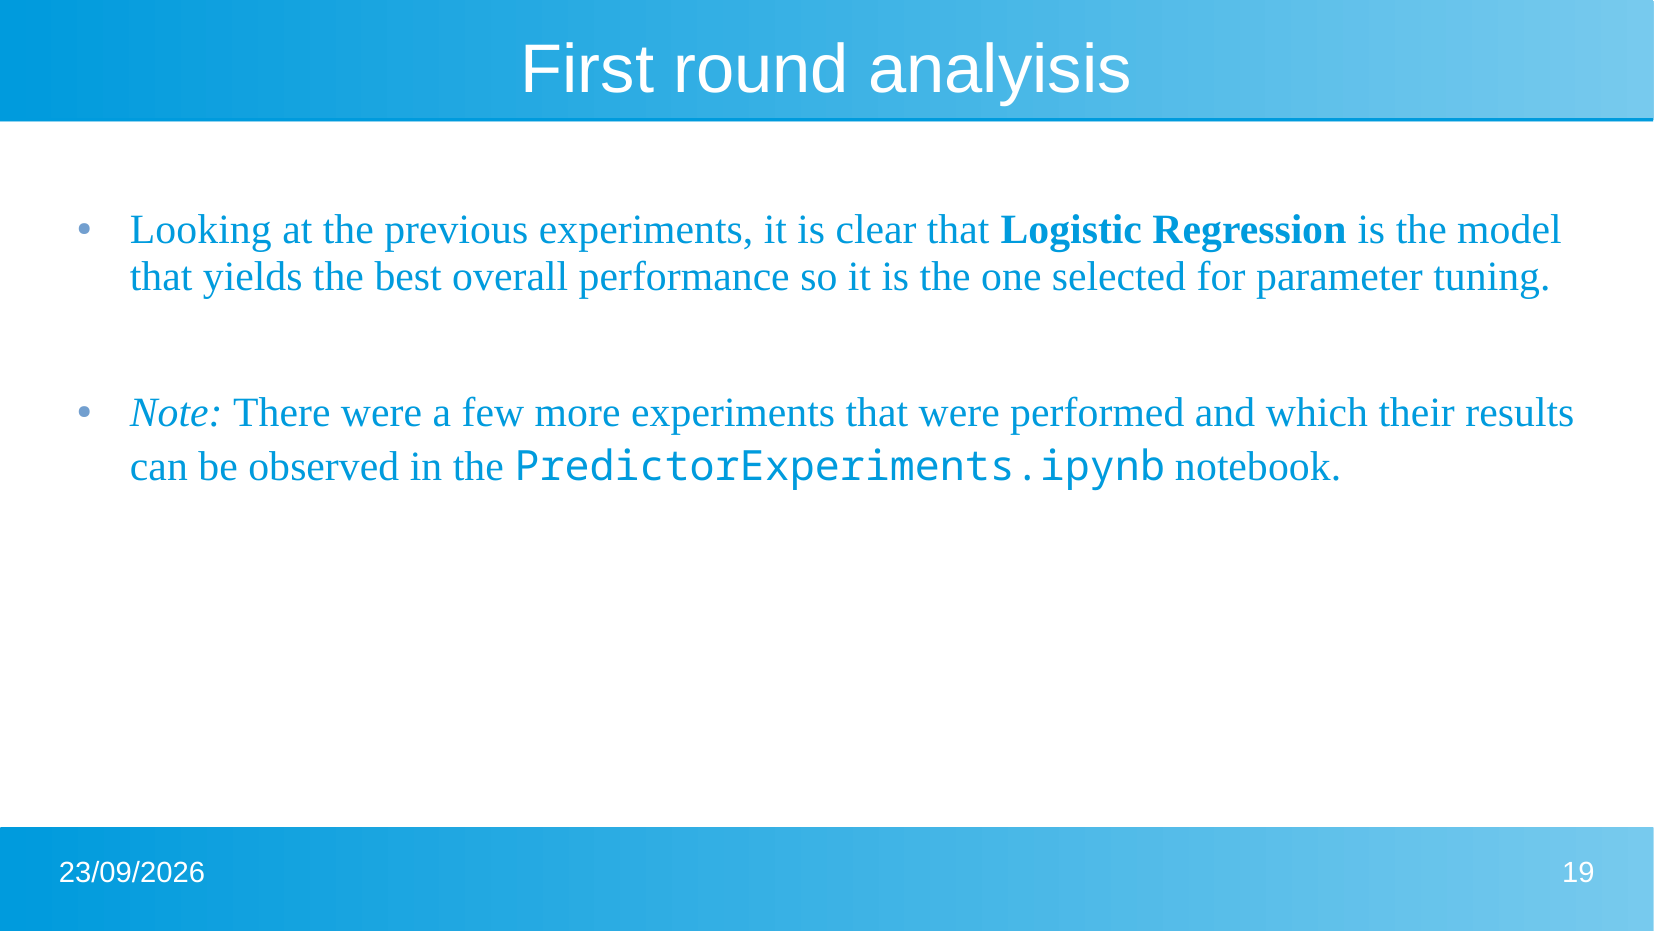

# First round analyisis
Looking at the previous experiments, it is clear that Logistic Regression is the model that yields the best overall performance so it is the one selected for parameter tuning.
Note: There were a few more experiments that were performed and which their results can be observed in the PredictorExperiments.ipynb notebook.
19